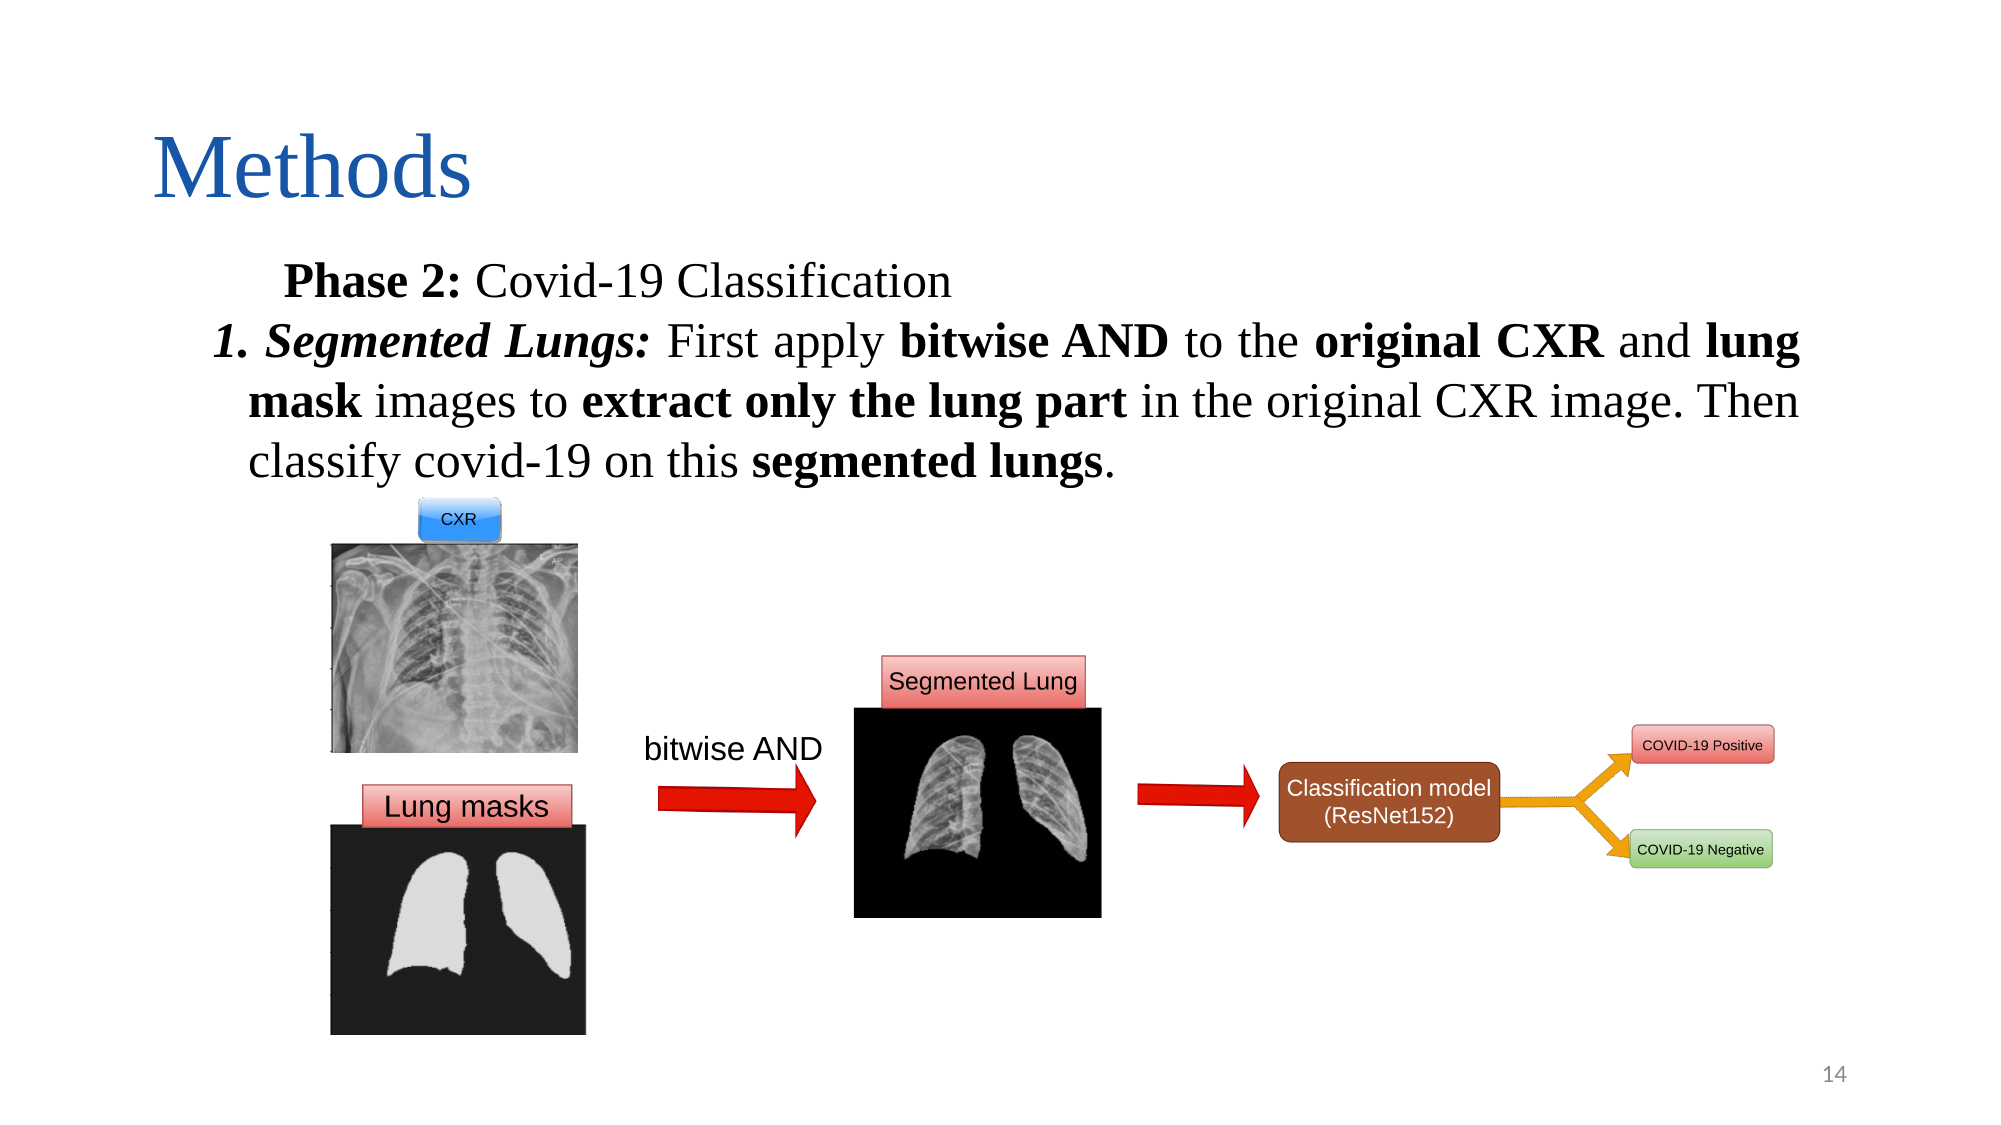

Methods
# Phase 2: Covid-19 Classification
 Segmented Lungs: First apply bitwise AND to the original CXR and lung mask images to extract only the lung part in the original CXR image. Then classify covid-19 on this segmented lungs.
bitwise AND